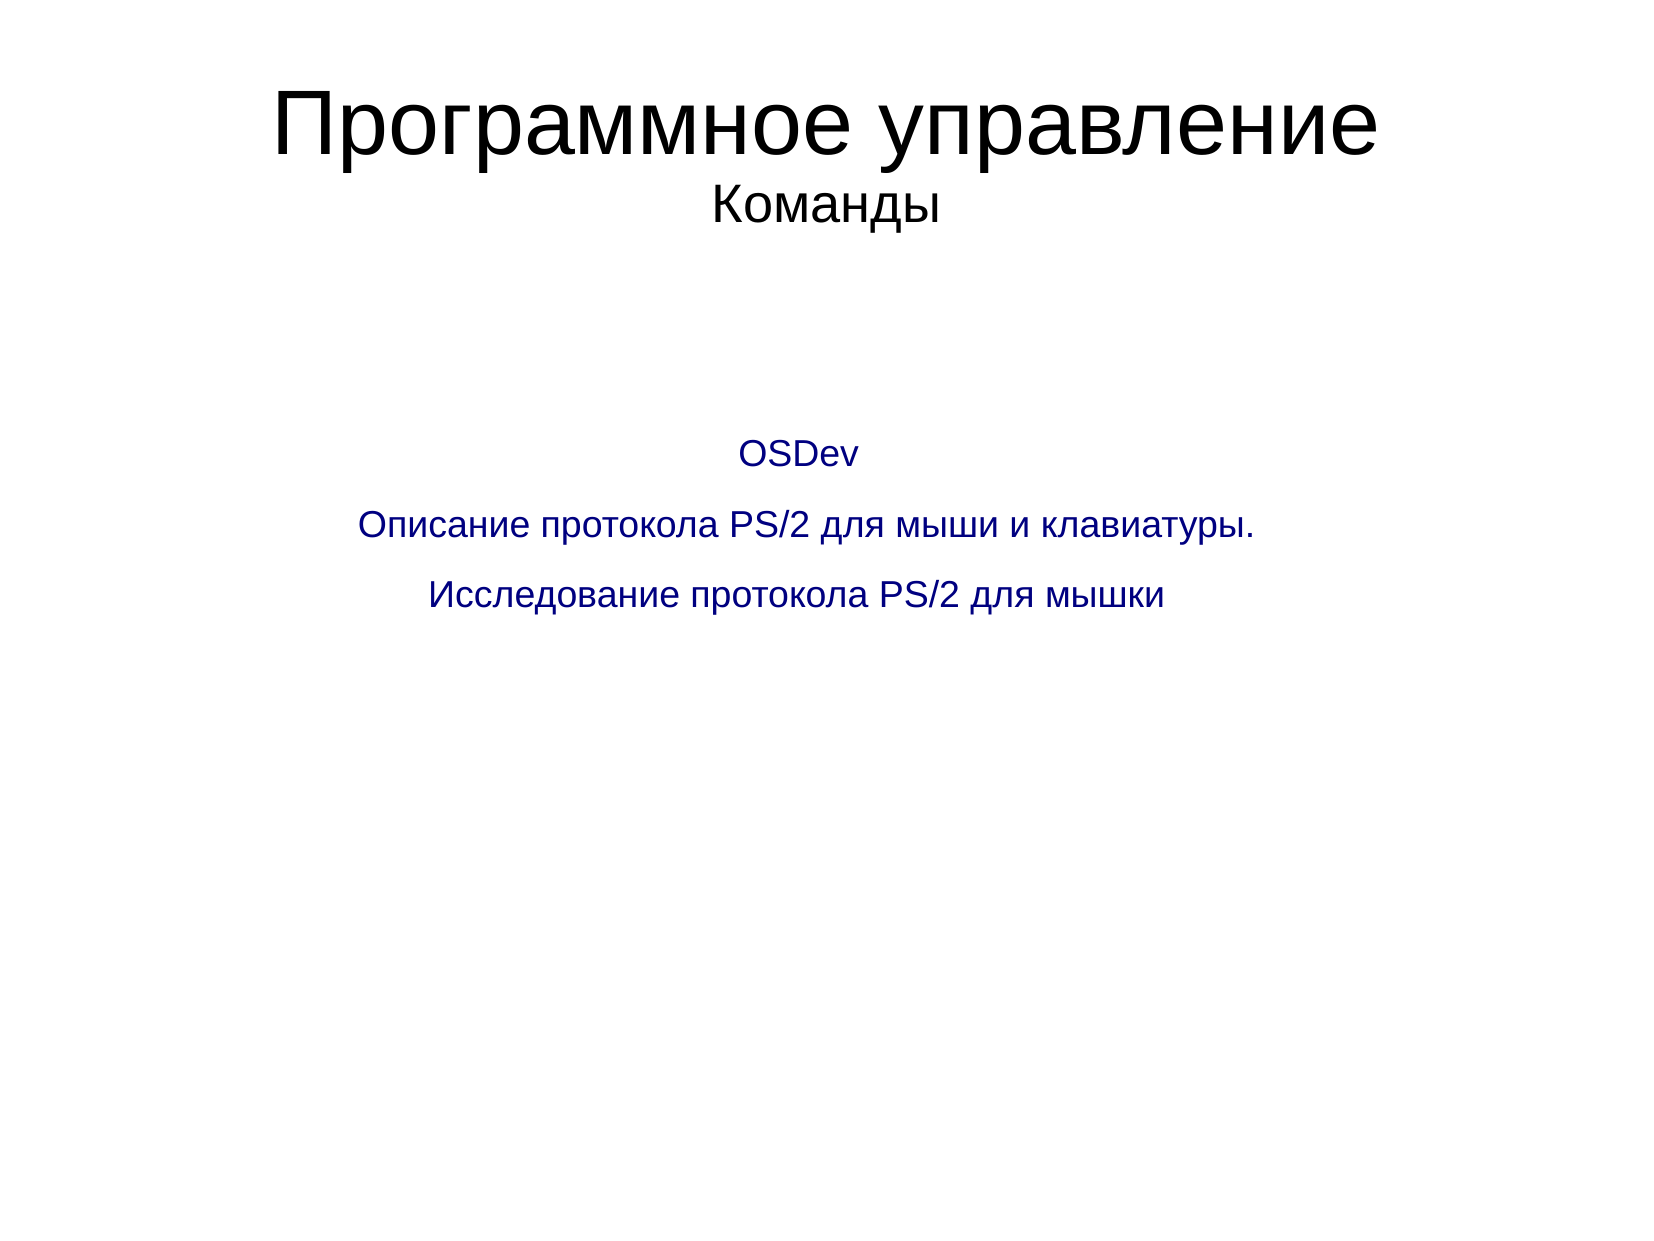

# Программное управление Команды
OSDev
Описание протокола PS/2 для мыши и клавиатуры.
Исследование протокола PS/2 для мышки